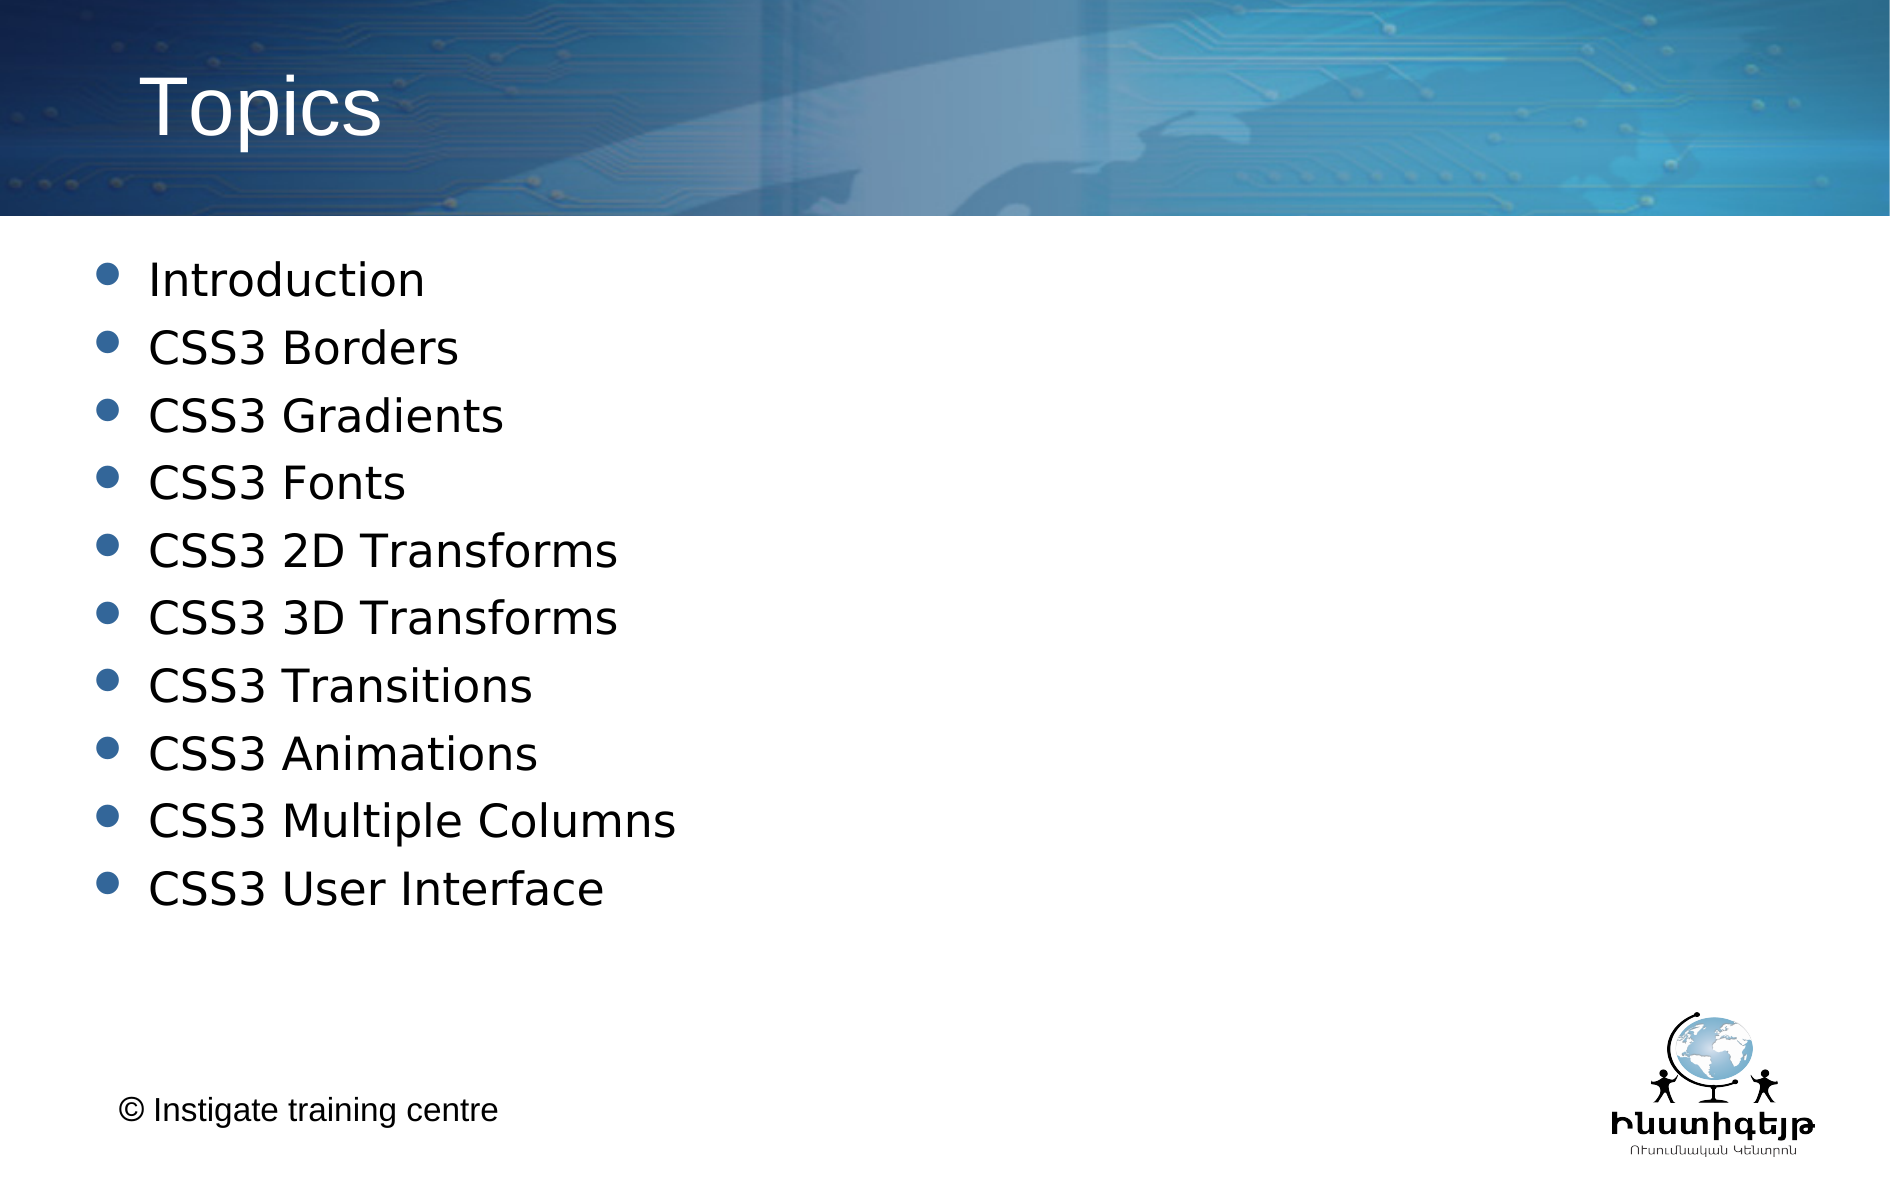

Topics
# Introduction
CSS3 Borders
CSS3 Gradients
CSS3 Fonts
CSS3 2D Transforms
CSS3 3D Transforms
CSS3 Transitions
CSS3 Animations
CSS3 Multiple Columns
CSS3 User Interface